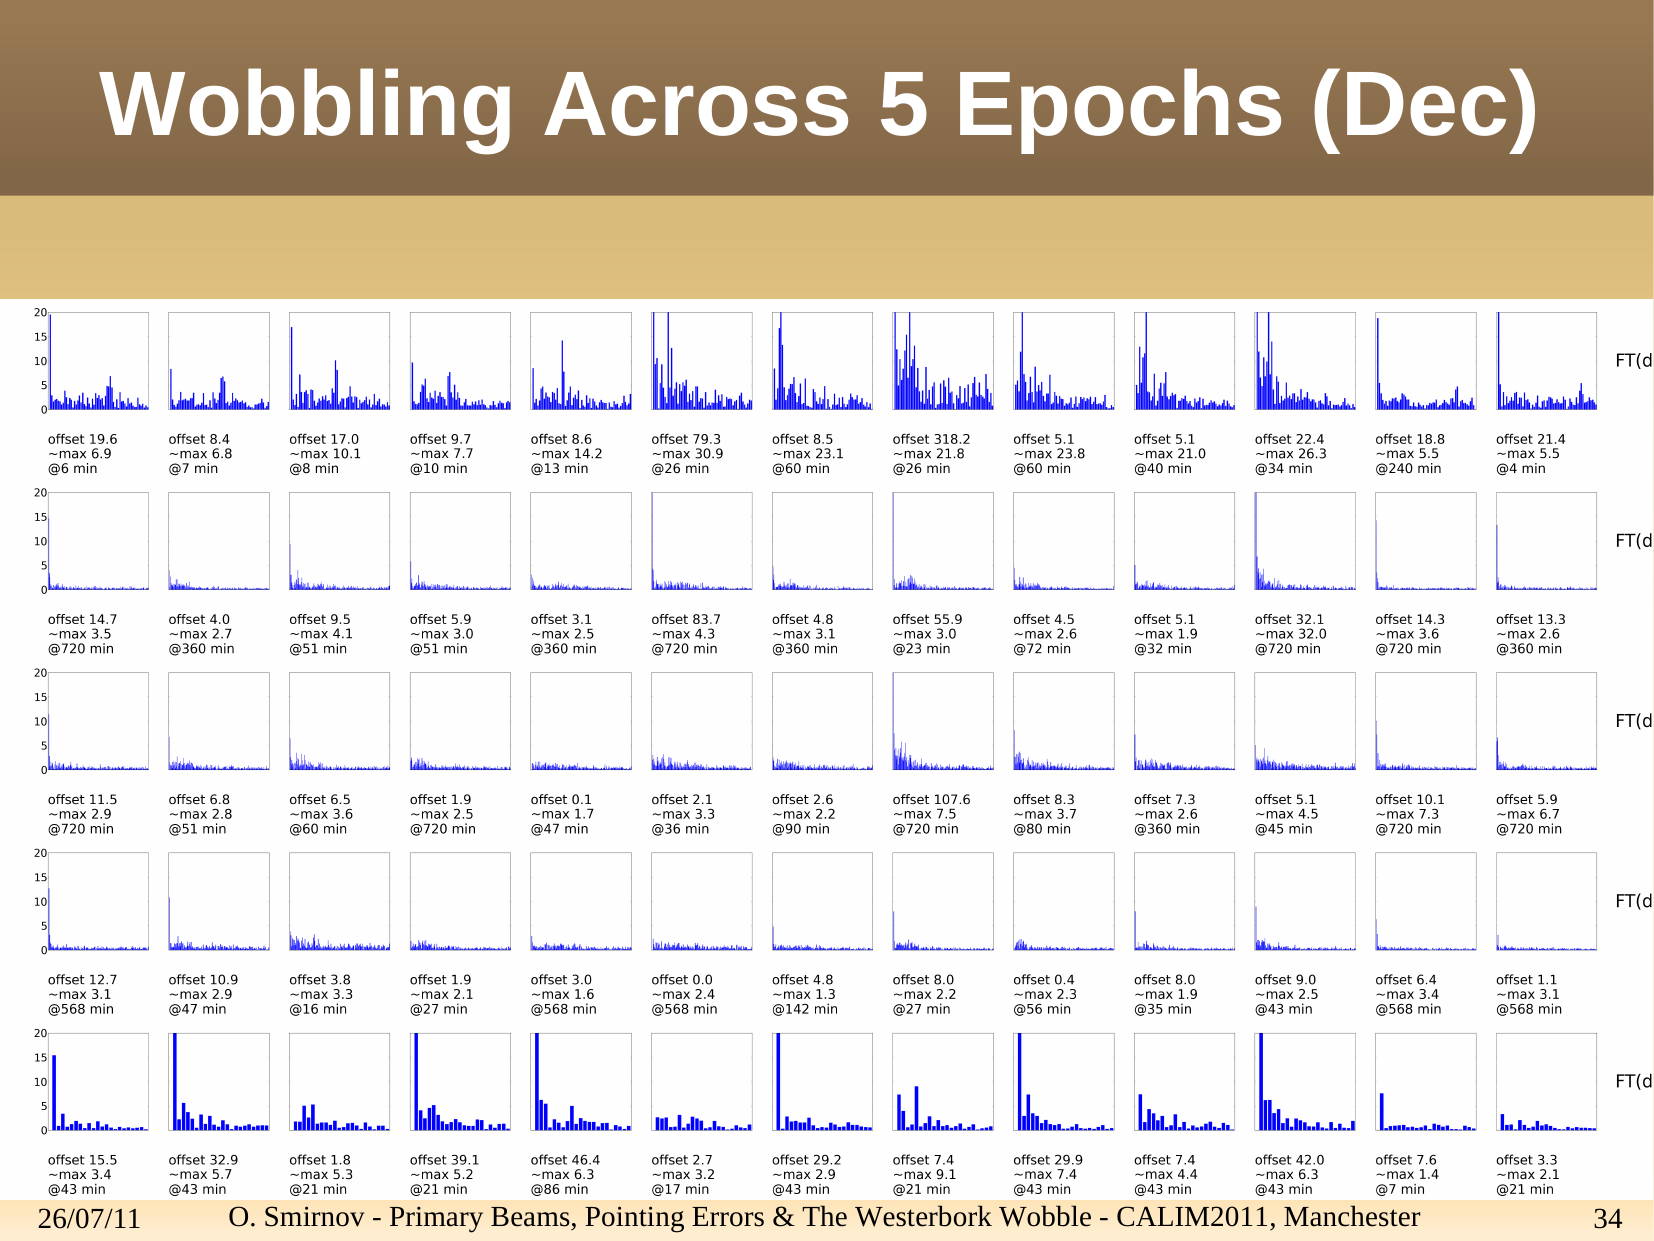

# Wobbling Across 5 Epochs (Dec)
O. Smirnov - Primary Beams, Pointing Errors & The Westerbork Wobble - CALIM2011, Manchester
26/07/11
34